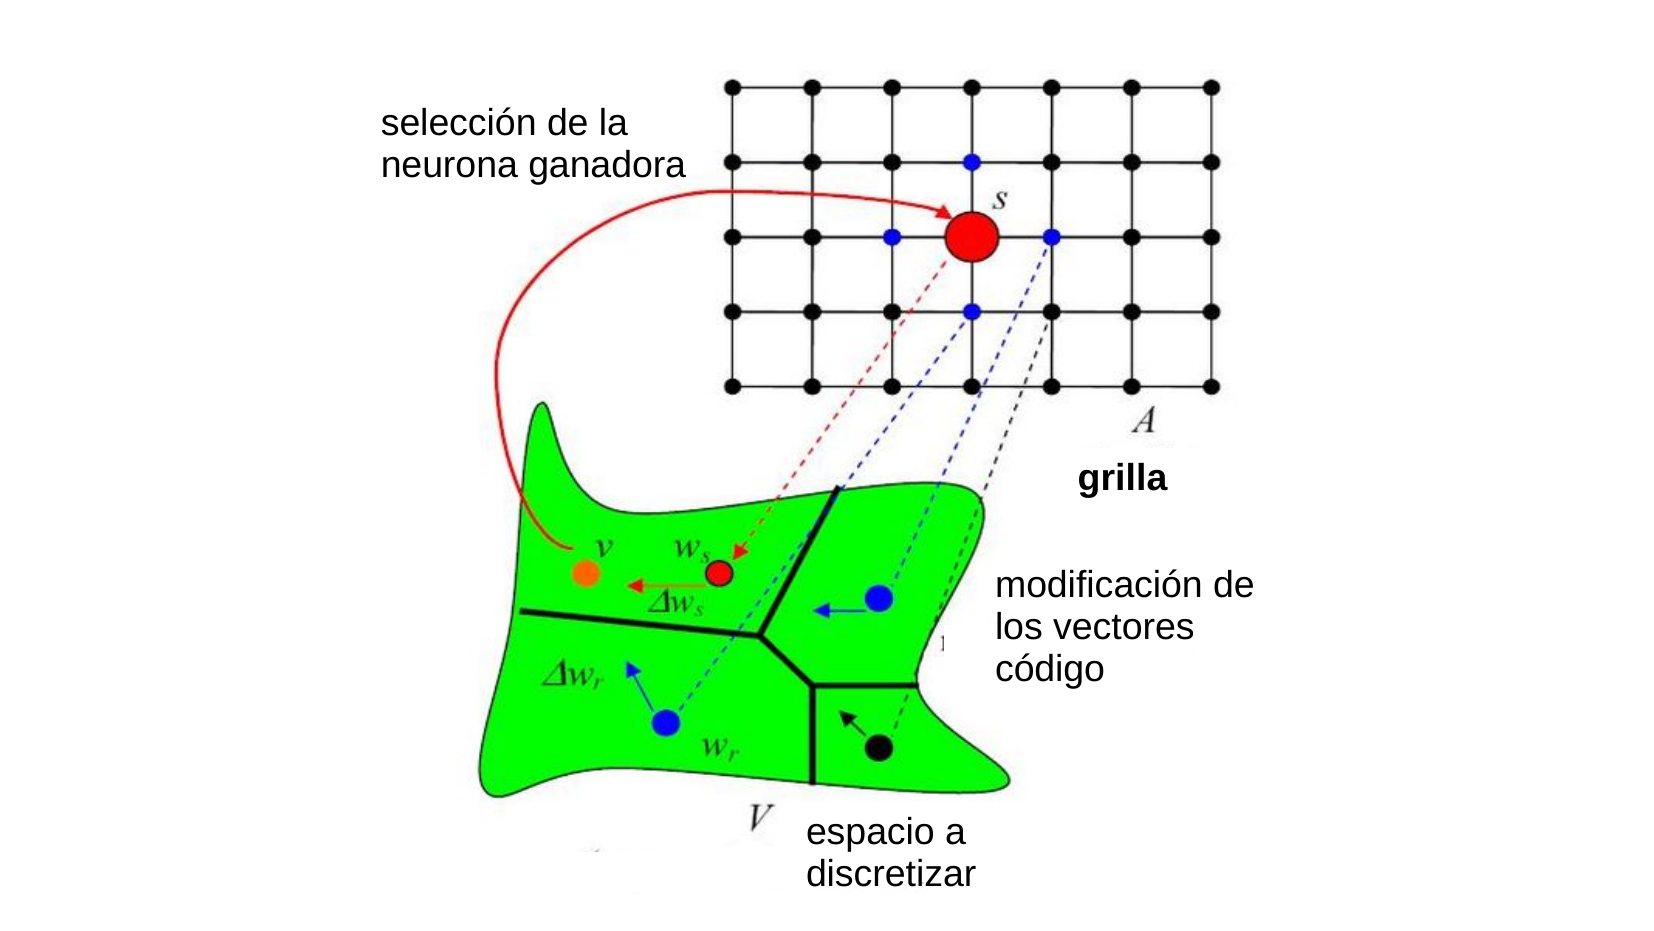

selección de la neurona ganadora
grilla
modificación de los vectores código
espacio a discretizar